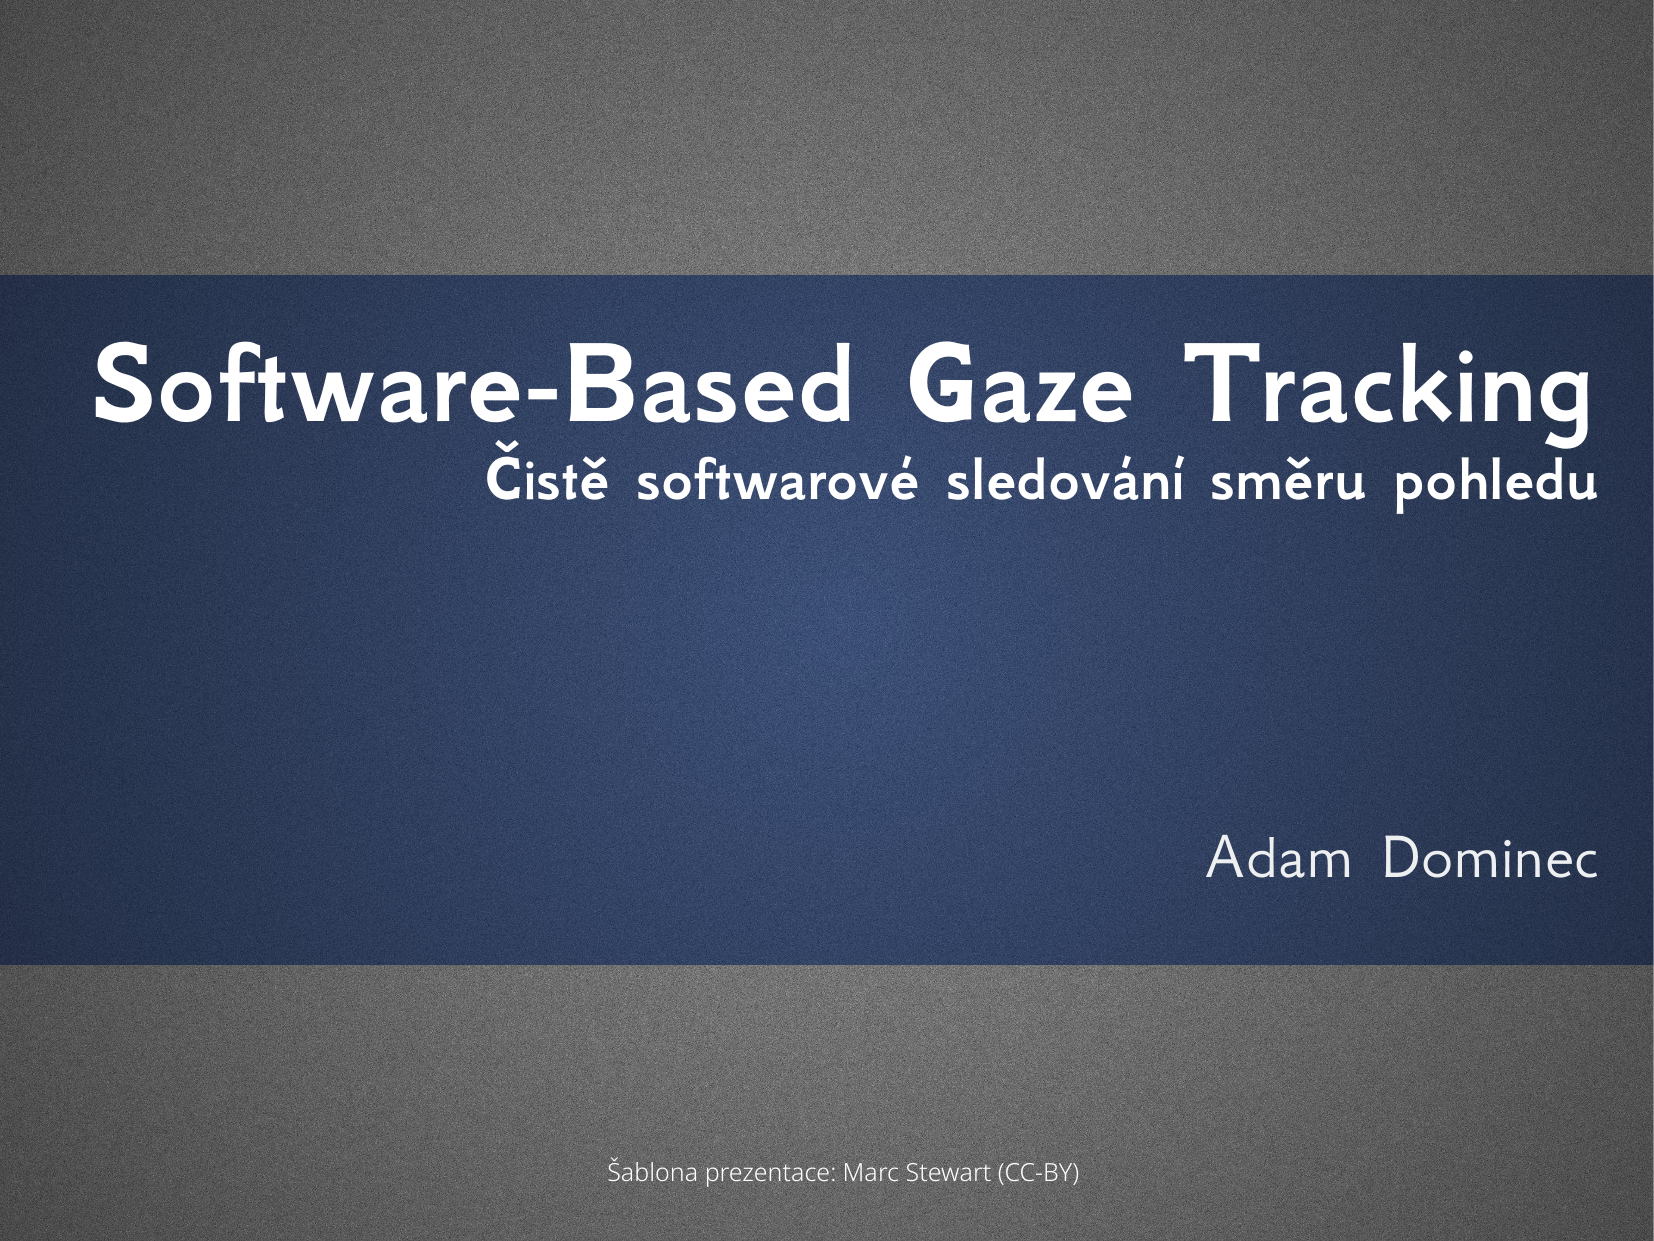

# Software-Based Gaze Tracking
Čistě softwarové sledování směru pohledu
Adam Dominec
Šablona prezentace: Marc Stewart (CC-BY)